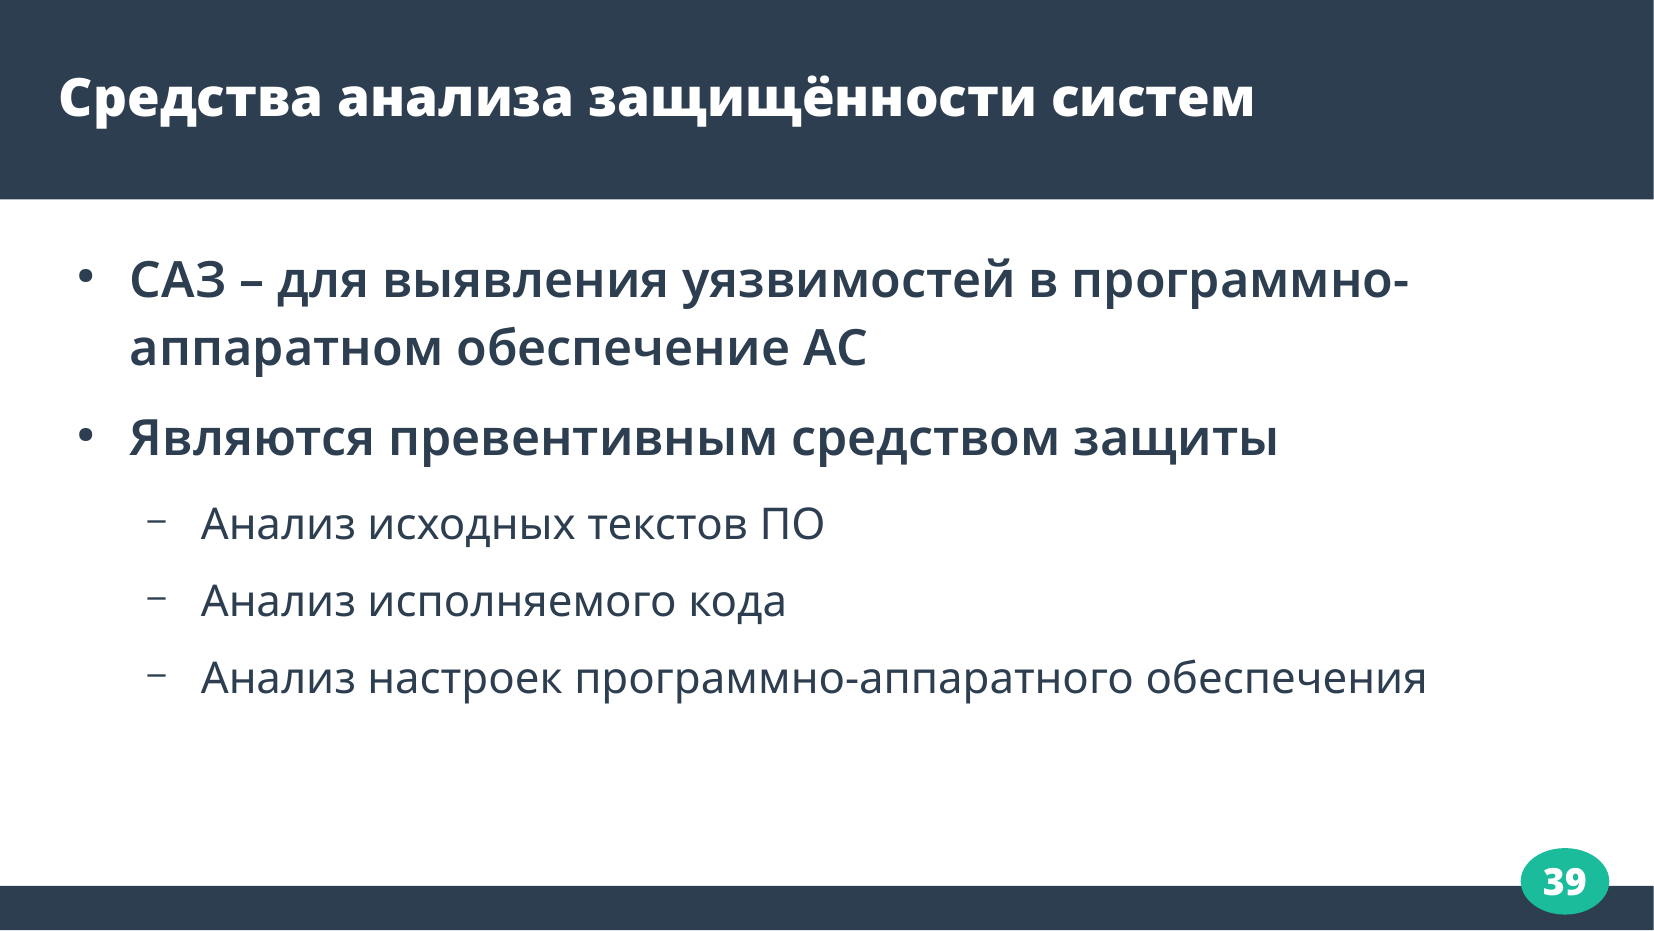

# Средства анализа защищённости систем
САЗ – для выявления уязвимостей в программно-аппаратном обеспечение АС
Являются превентивным средством защиты
Анализ исходных текстов ПО
Анализ исполняемого кода
Анализ настроек программно-аппаратного обеспечения
39